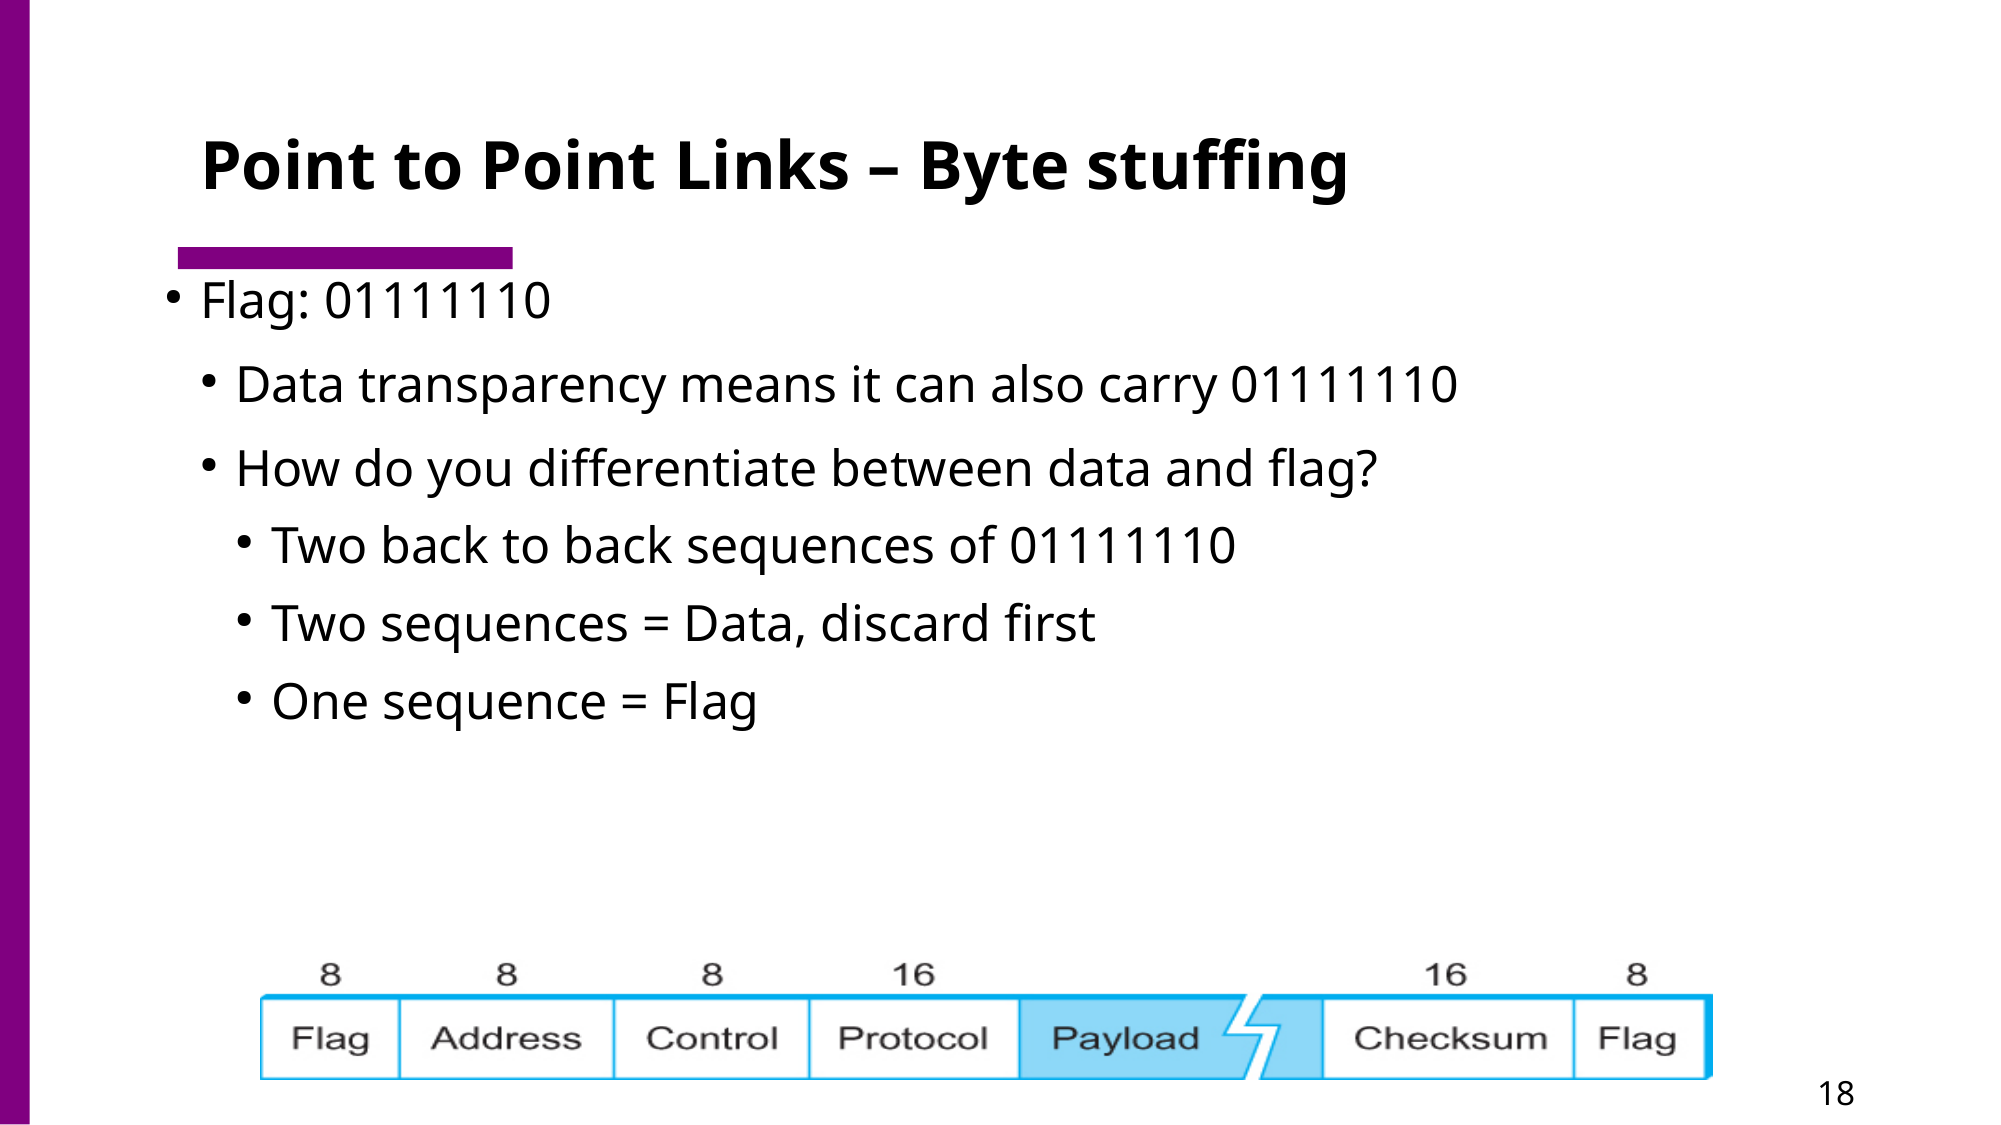

# Point to Point Links – Byte stuffing
Flag: 01111110
Data transparency means it can also carry 01111110
How do you differentiate between data and flag?
Two back to back sequences of 01111110
Two sequences = Data, discard first
One sequence = Flag